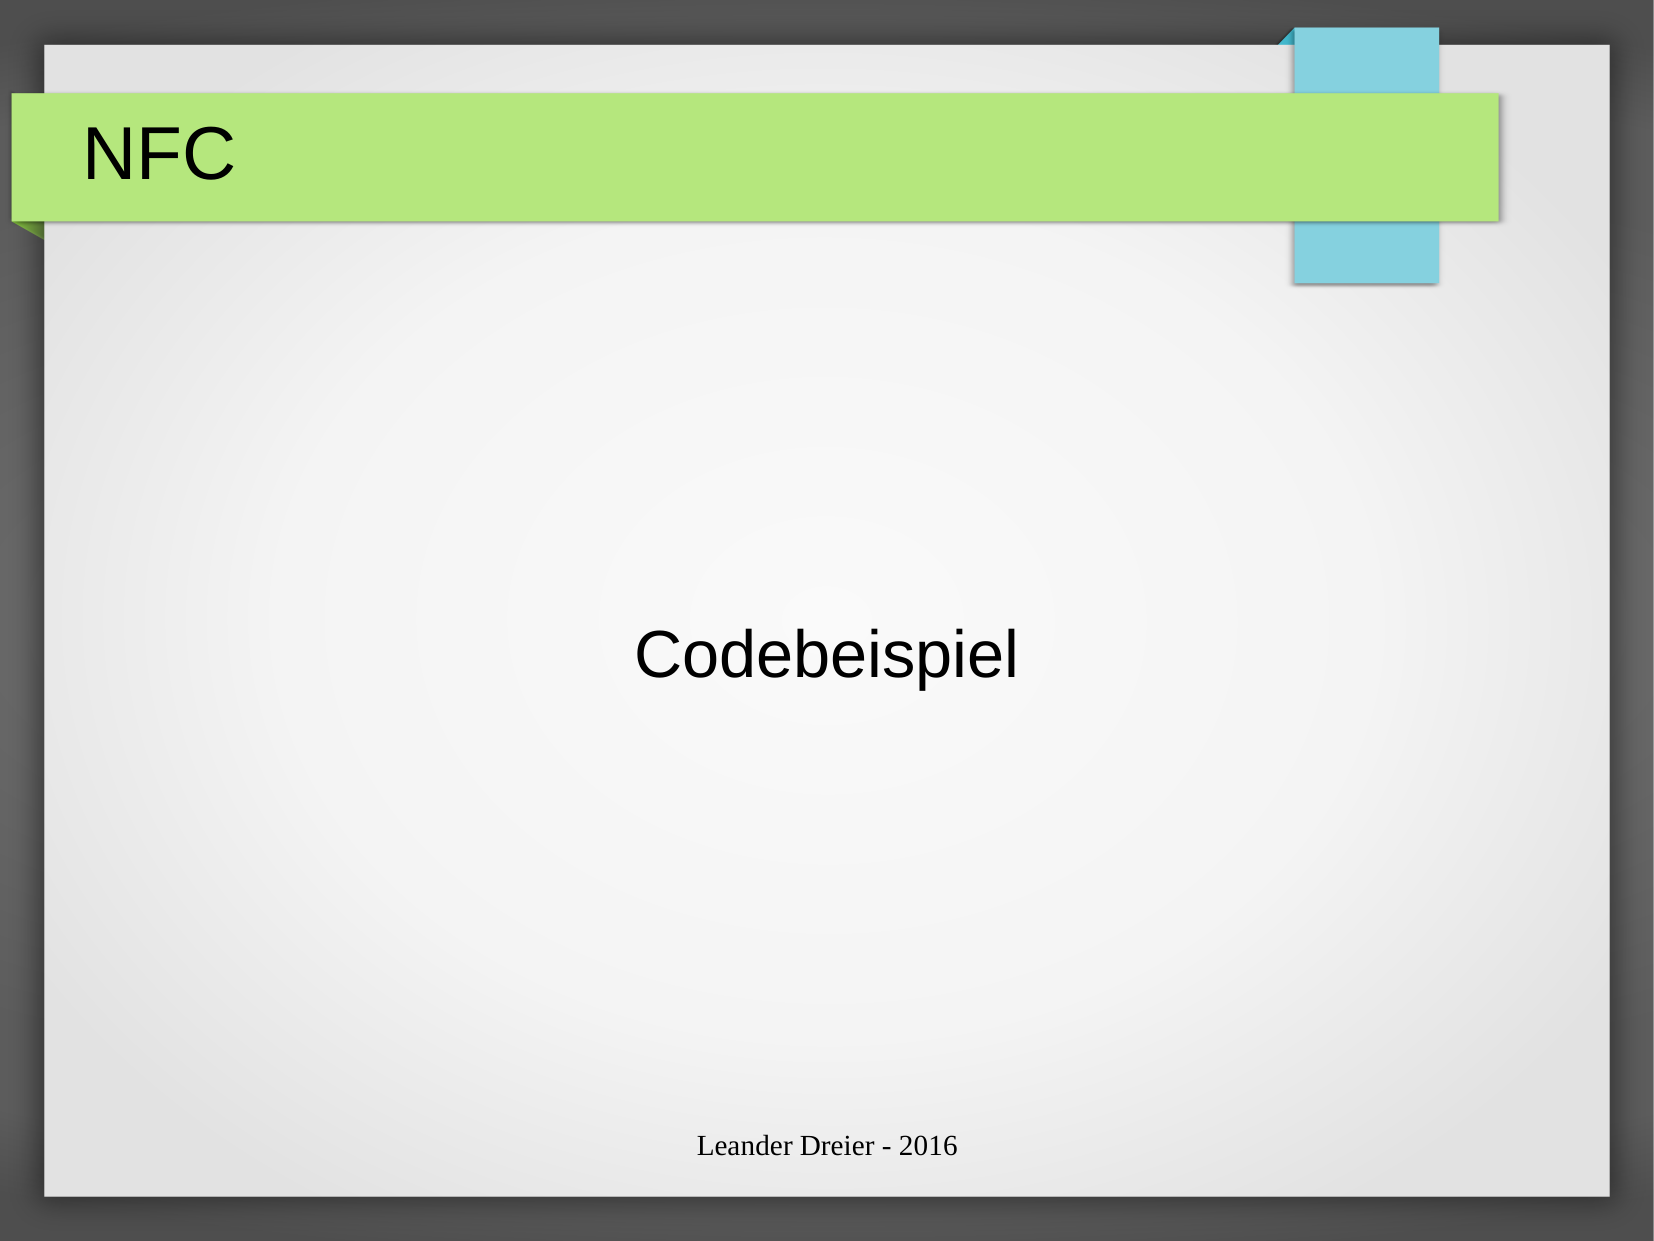

# NFC
Codebeispiel
Leander Dreier - 2016